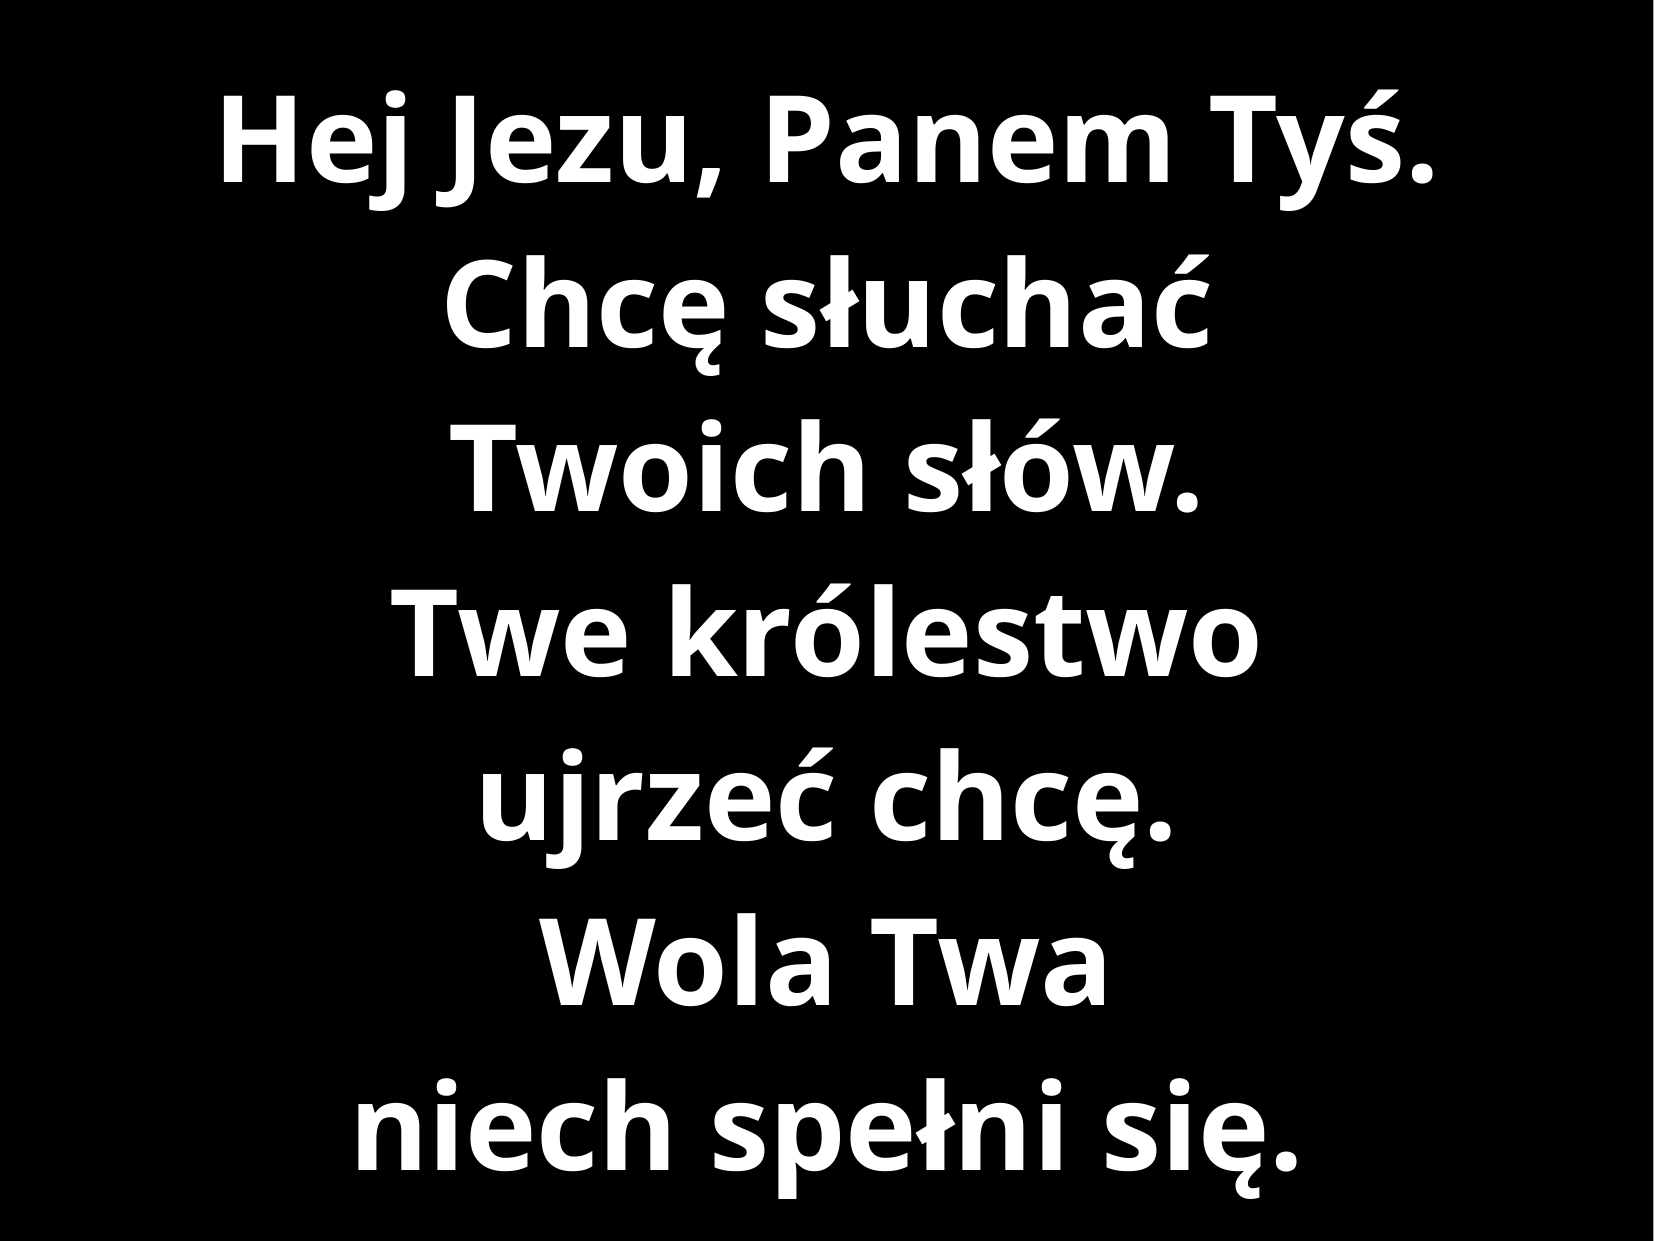

# Hej Jezu, Panem Tyś. Chcę słuchać Twoich słów. Twe królestwo ujrzeć chcę. Wola Twa niech spełni się.